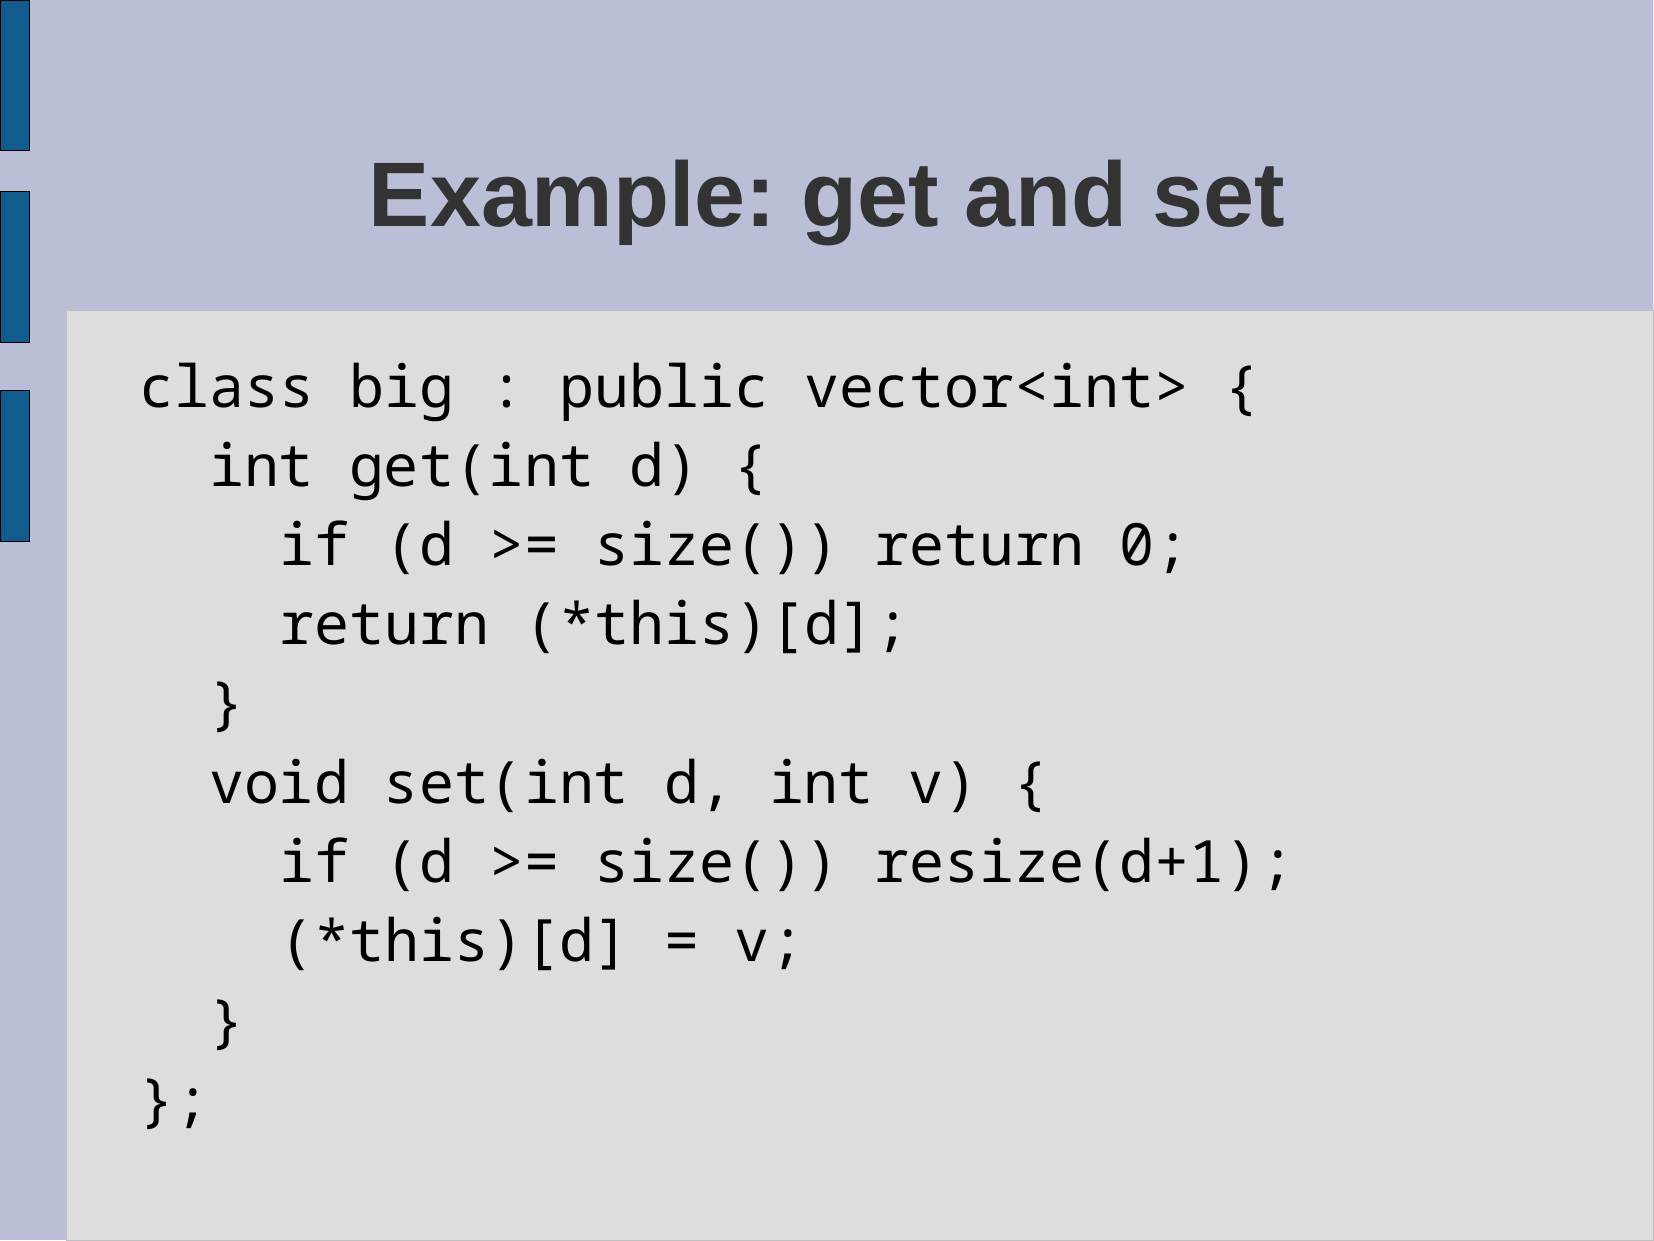

# Example: get and set
class big : public vector<int> {
 int get(int d) {
 if (d >= size()) return 0;
 return (*this)[d];
 }
 void set(int d, int v) {
 if (d >= size()) resize(d+1);
 (*this)[d] = v;
 }
};